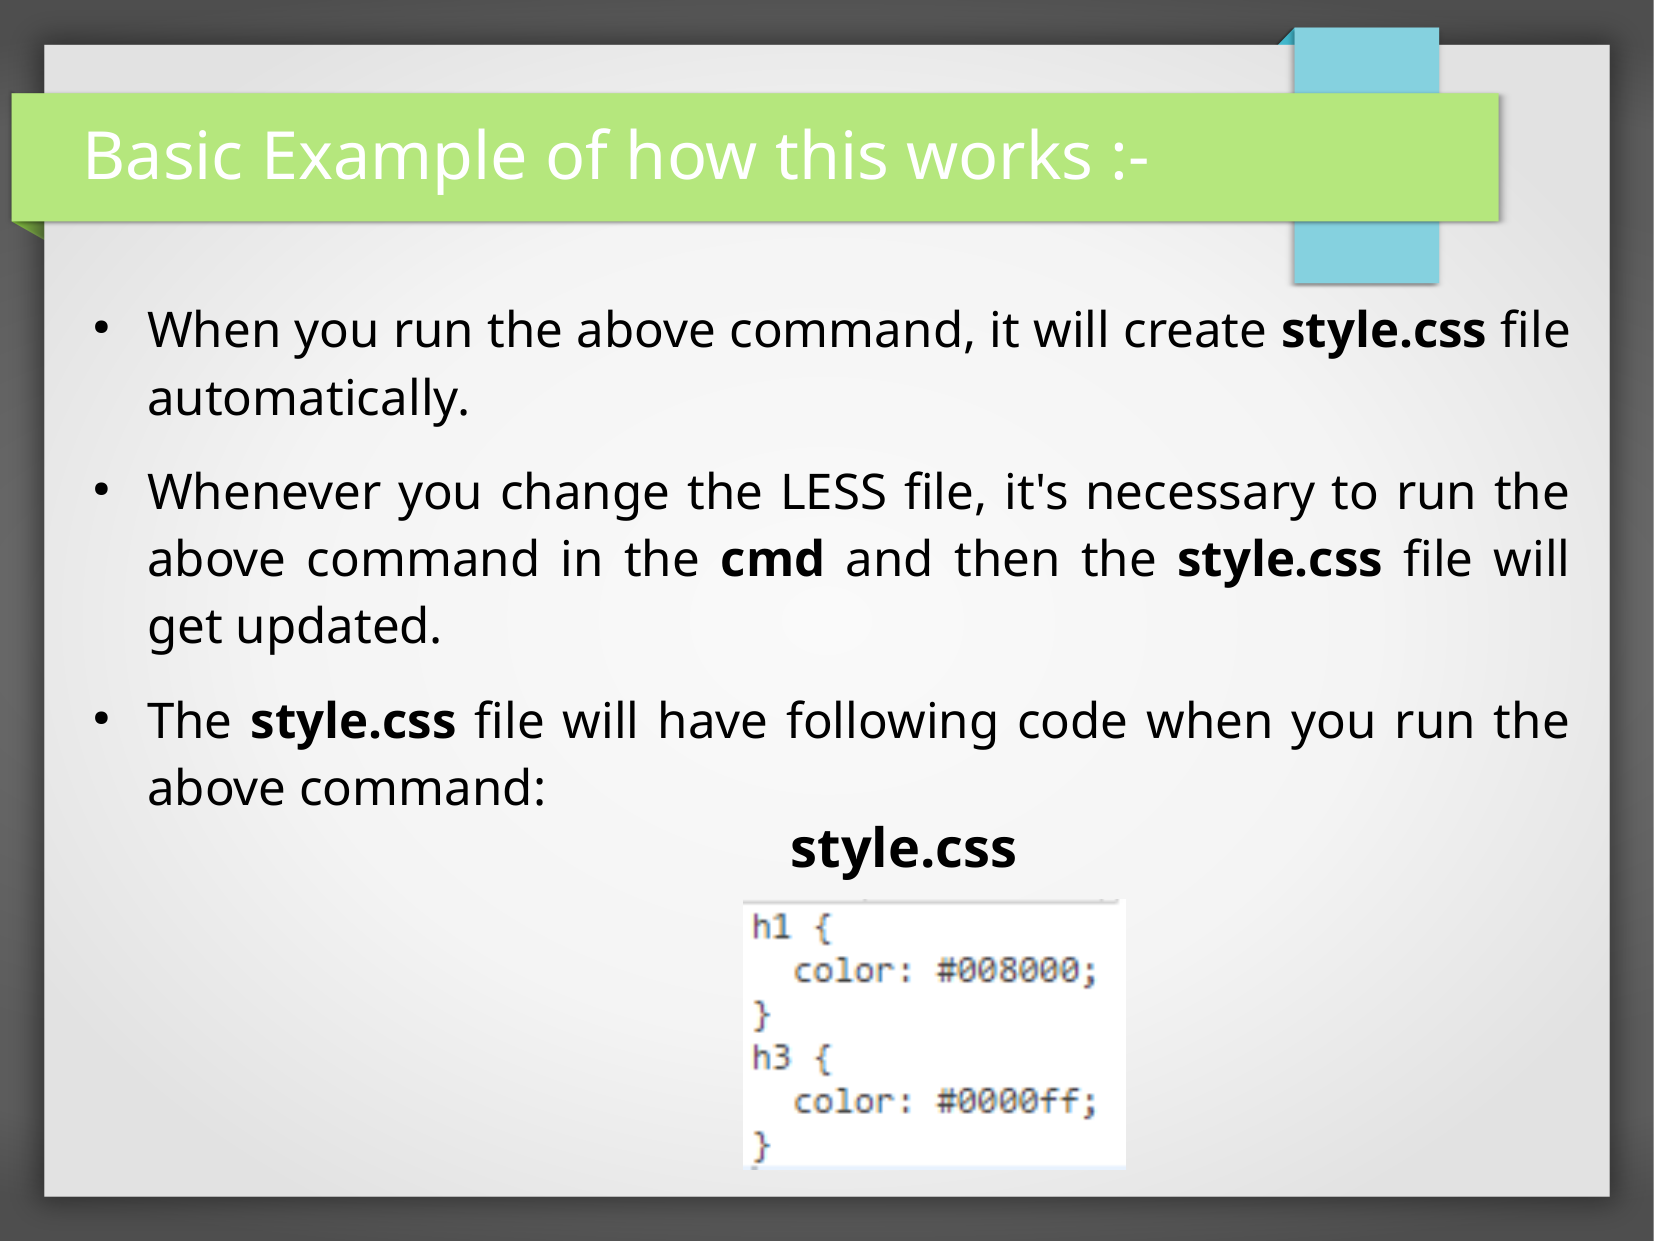

# Basic Example of how this works :-
When you run the above command, it will create style.css file automatically.
Whenever you change the LESS file, it's necessary to run the above command in the cmd and then the style.css file will get updated.
The style.css file will have following code when you run the above command:
style.css